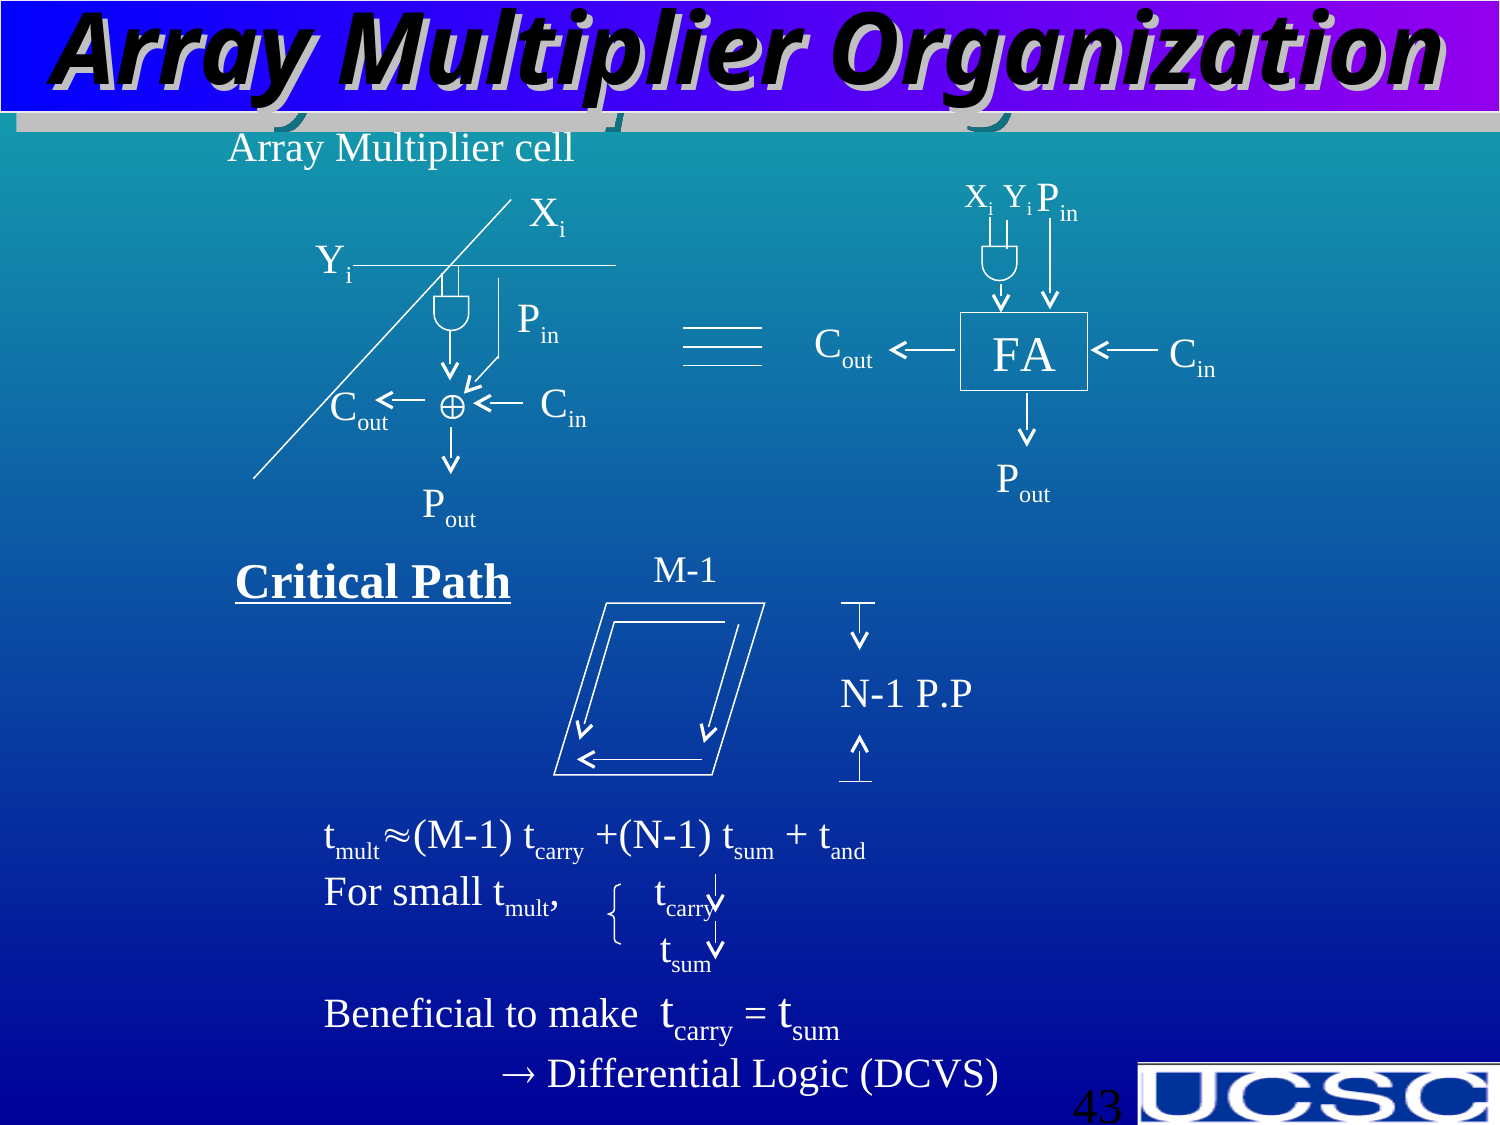

Array Multiplier Organization
Array Multiplier cell
Pin
Xi Yi
Xi
Yi
Pin
Cout
FA
Cin
Cin

Cout
Pout
Pout
M-1
Critical Path
N-1 P.P
tmult(M-1) tcarry +(N-1) tsum + tand
For small tmult, tcarry
 tsum
Beneficial to make tcarry = tsum
  Differential Logic (DCVS)
43